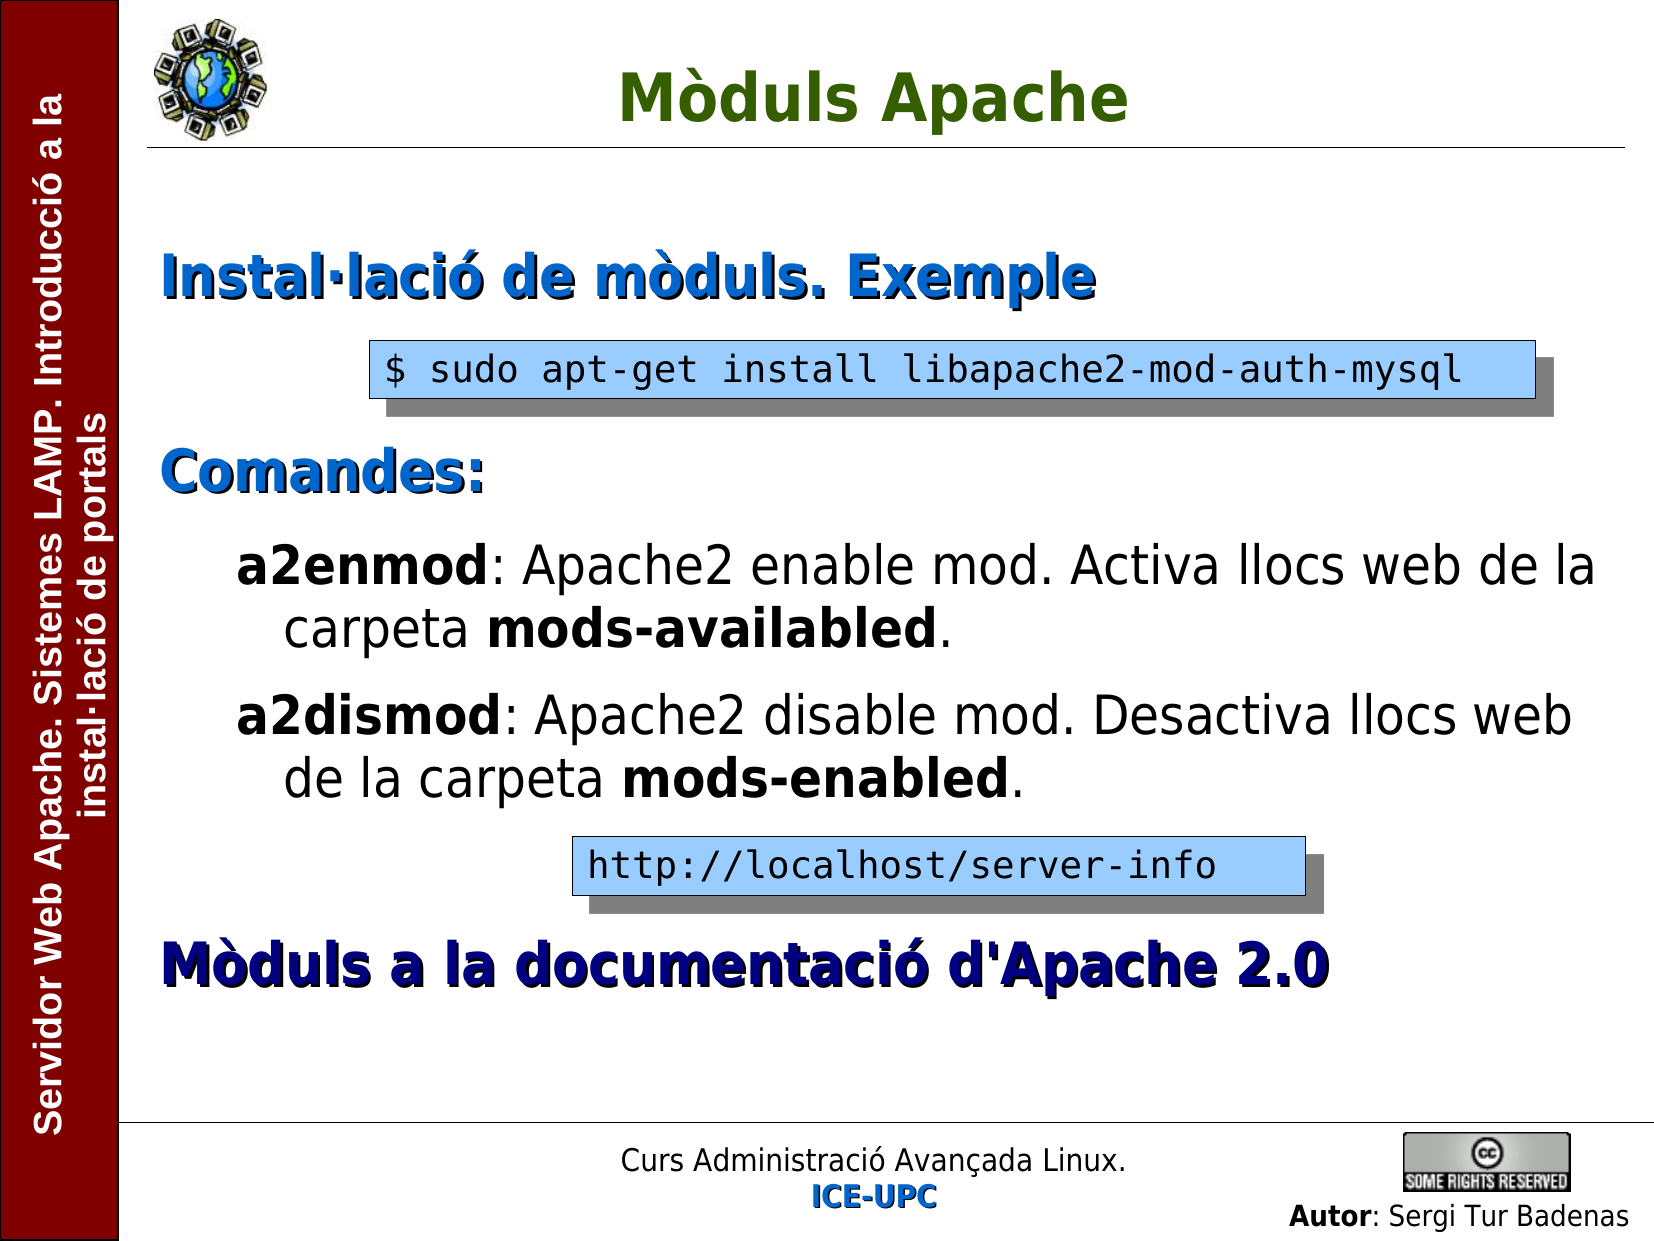

# Mòduls Apache
Instal·lació de mòduls. Exemple
Comandes:
a2enmod: Apache2 enable mod. Activa llocs web de la carpeta mods-availabled.
a2dismod: Apache2 disable mod. Desactiva llocs web de la carpeta mods-enabled.
Mòduls a la documentació d'Apache 2.0
$ sudo apt-get install libapache2-mod-auth-mysql
http://localhost/server-info